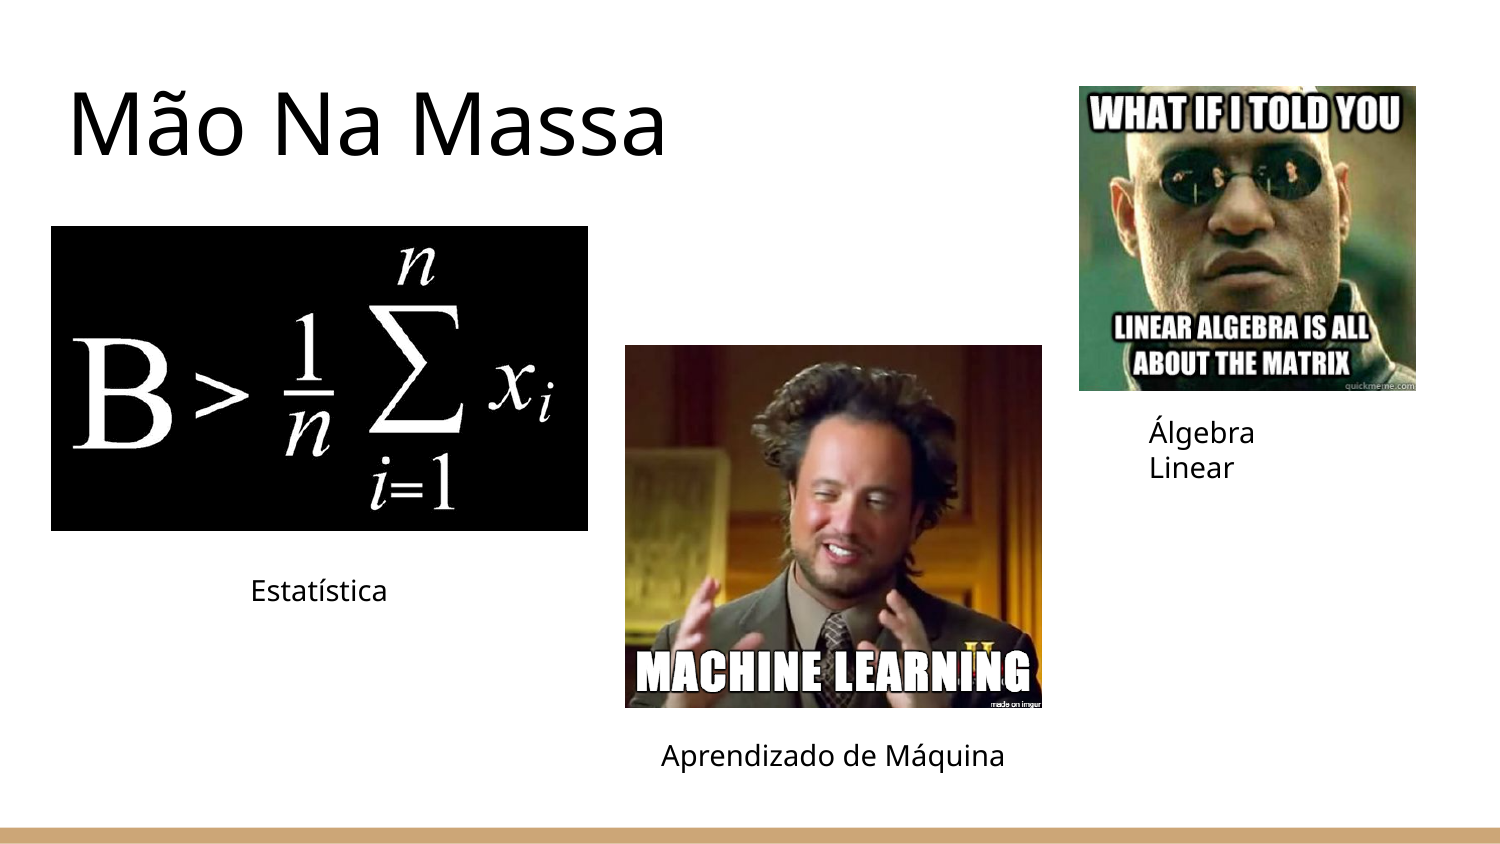

# Mão Na Massa
Álgebra Linear
Estatística
Aprendizado de Máquina